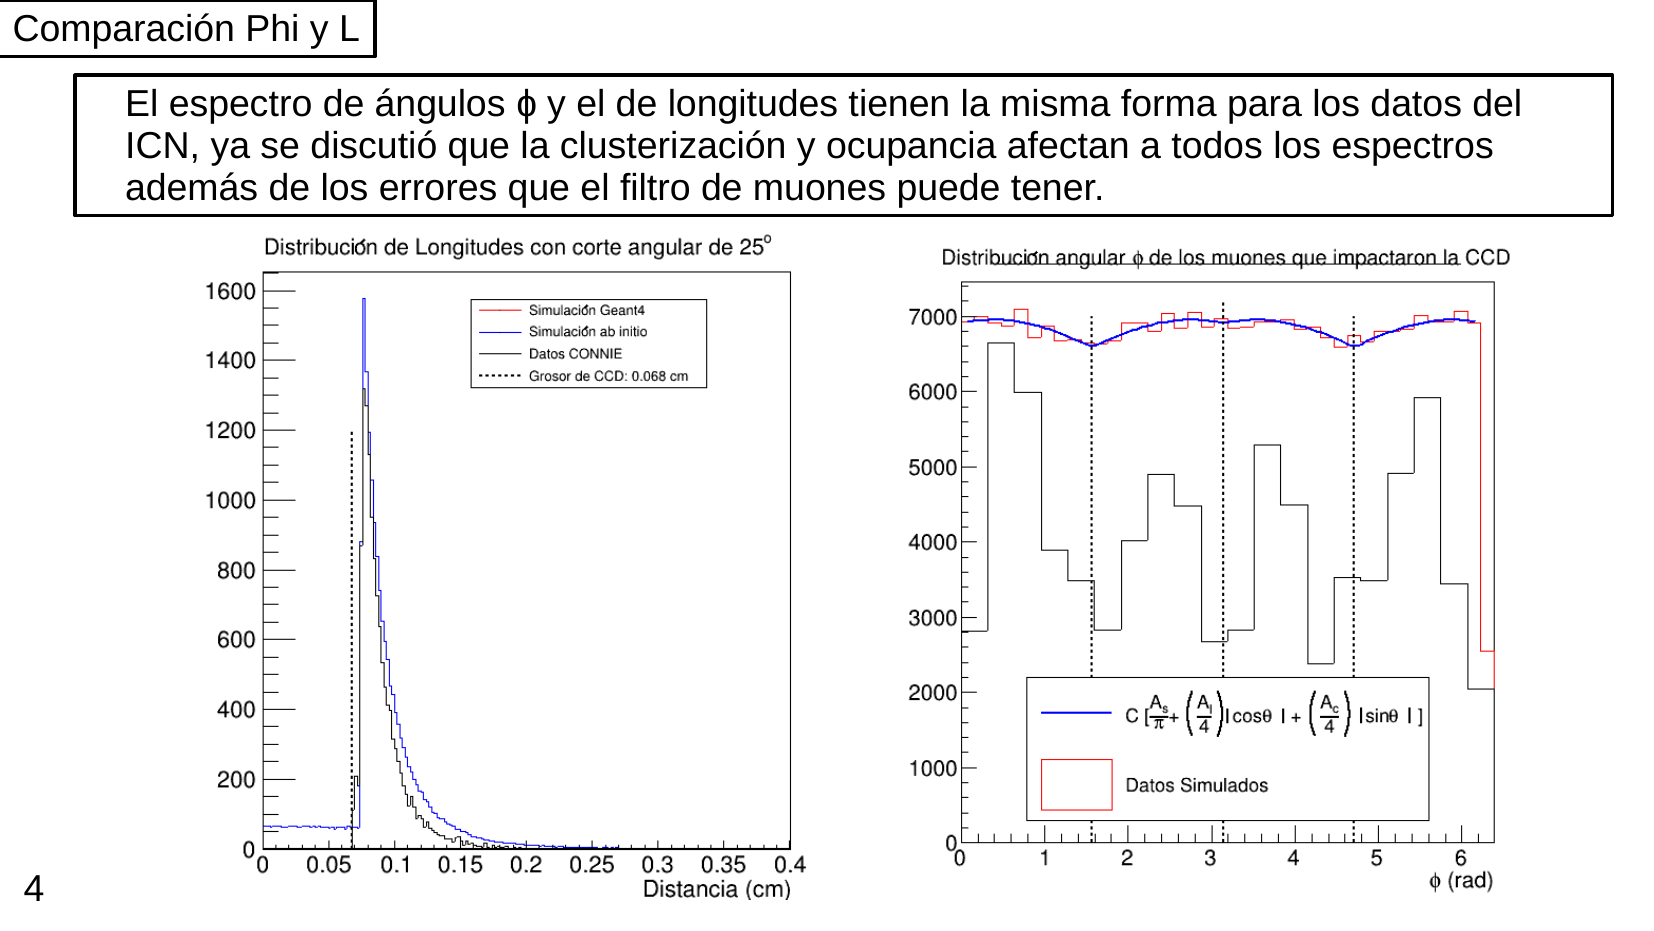

Comparación Phi y L
El espectro de ángulos ɸ y el de longitudes tienen la misma forma para los datos del ICN, ya se discutió que la clusterización y ocupancia afectan a todos los espectros además de los errores que el filtro de muones puede tener.